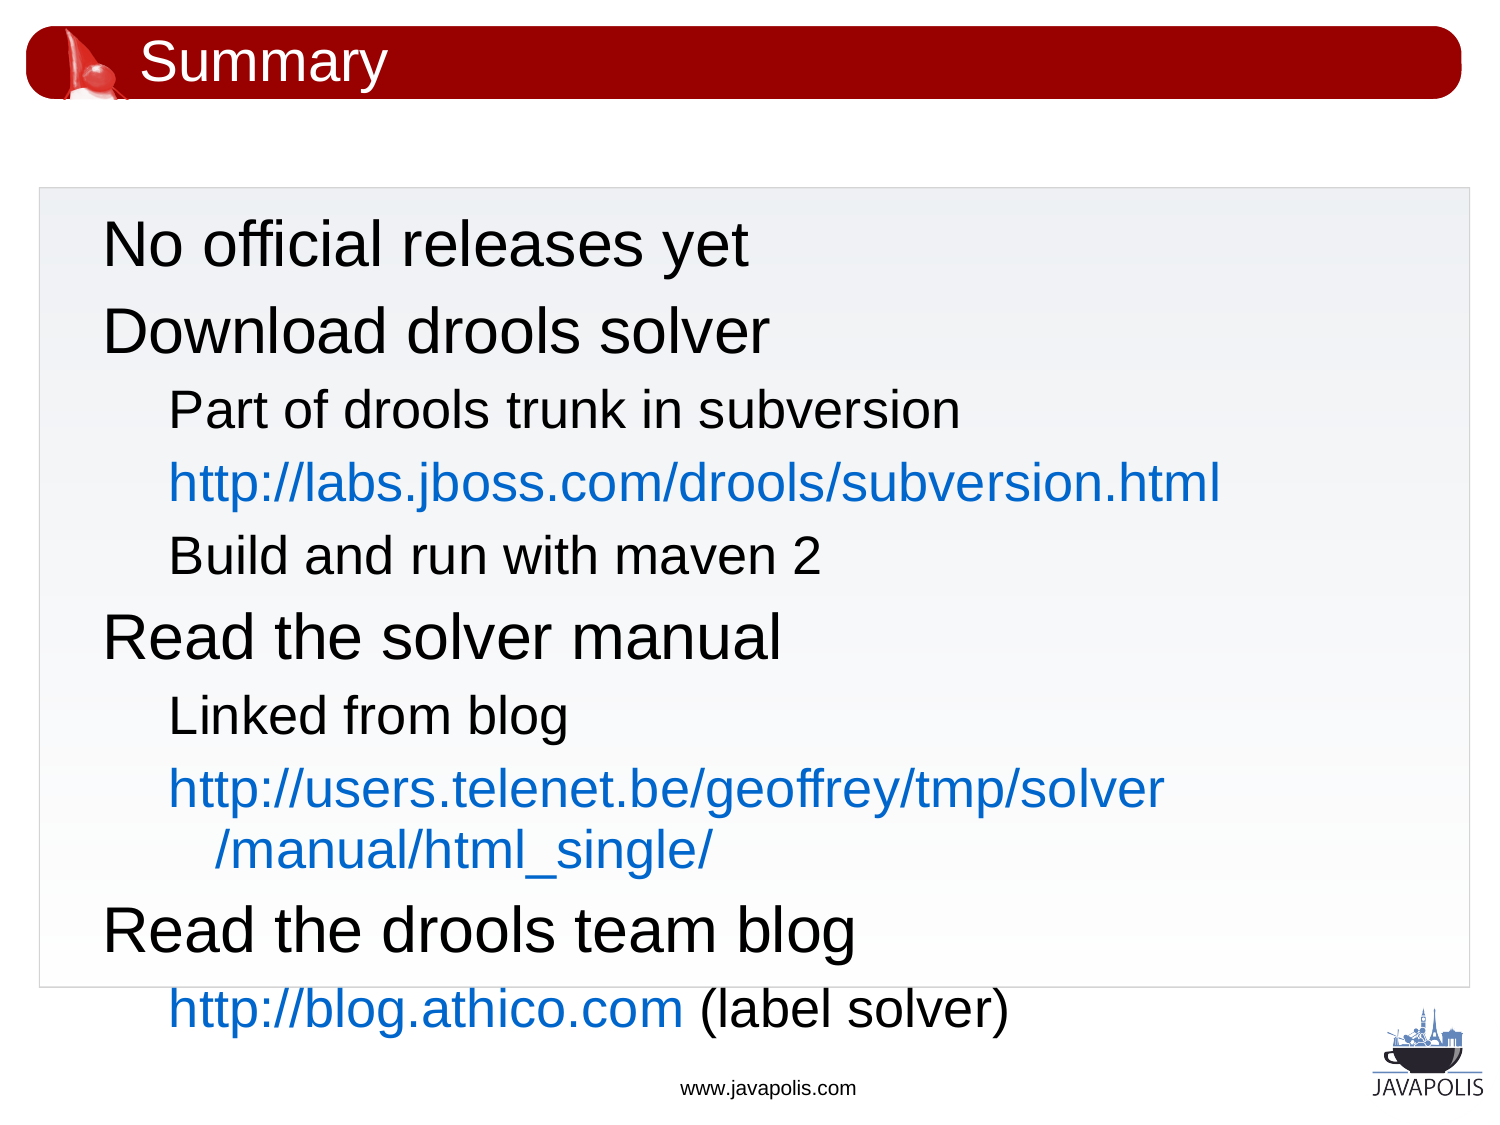

# Summary
No official releases yet
Download drools solver
Part of drools trunk in subversion
http://labs.jboss.com/drools/subversion.html
Build and run with maven 2
Read the solver manual
Linked from blog
http://users.telenet.be/geoffrey/tmp/solver
/manual/html_single/
Read the drools team blog
http://blog.athico.com (label solver)